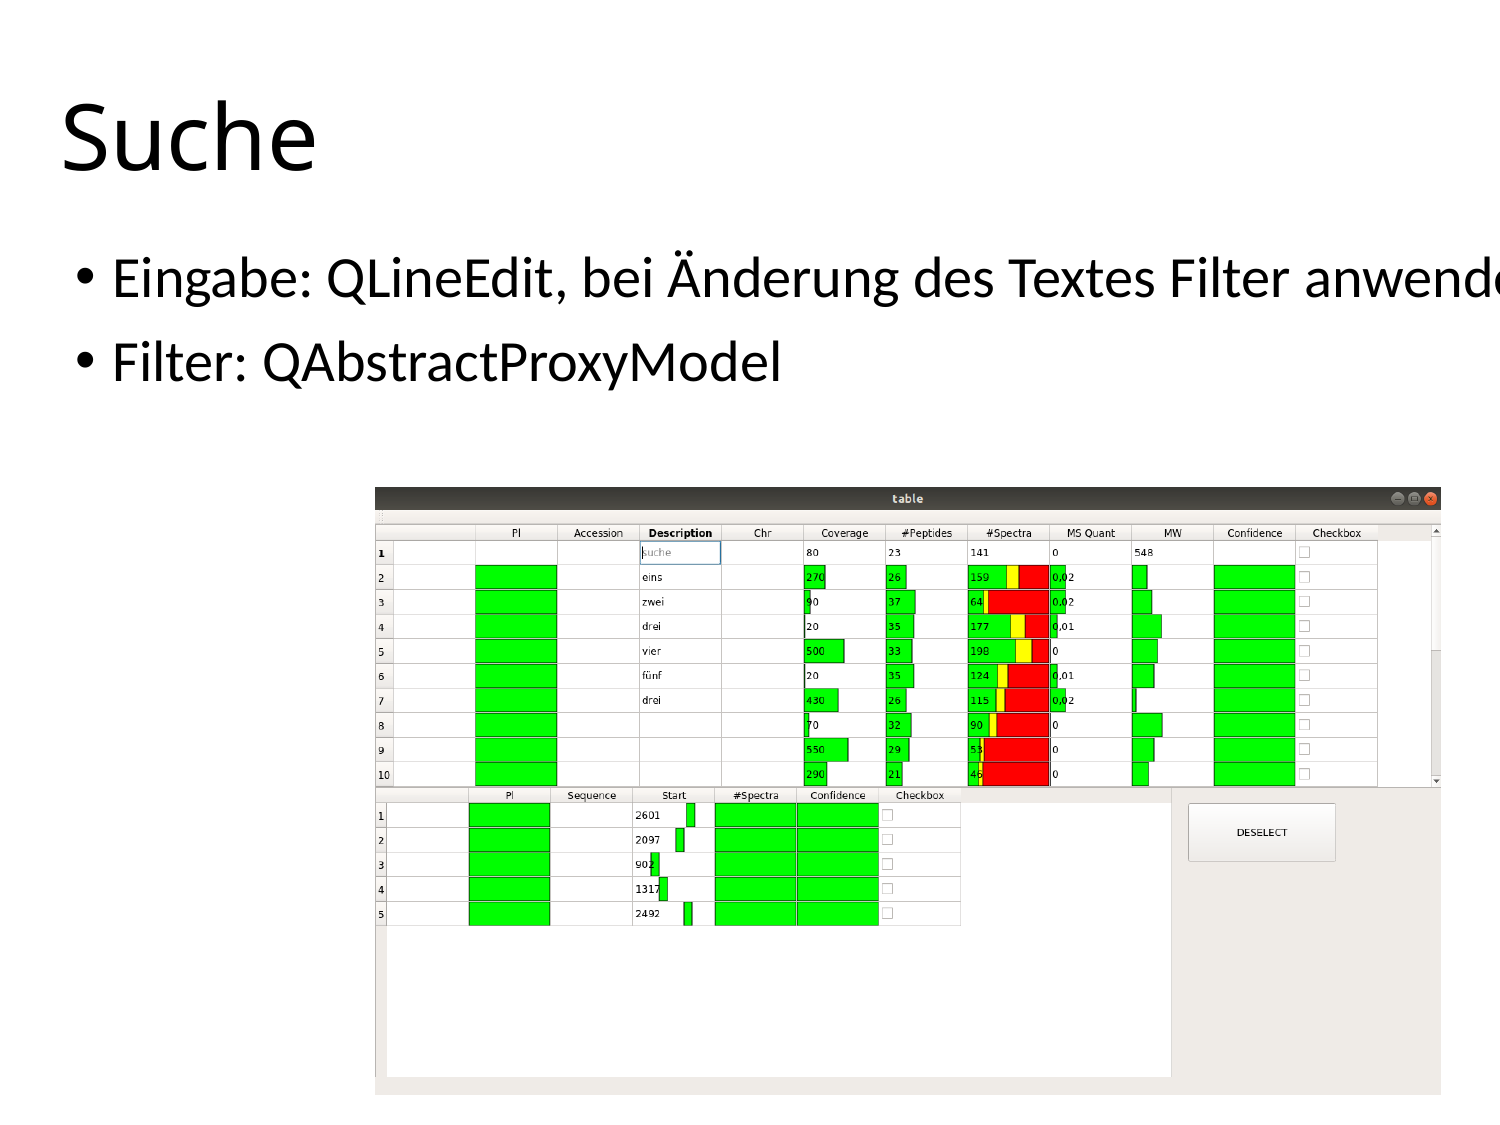

Suche
# Eingabe: QLineEdit, bei Änderung des Textes Filter anwenden
Filter: QAbstractProxyModel